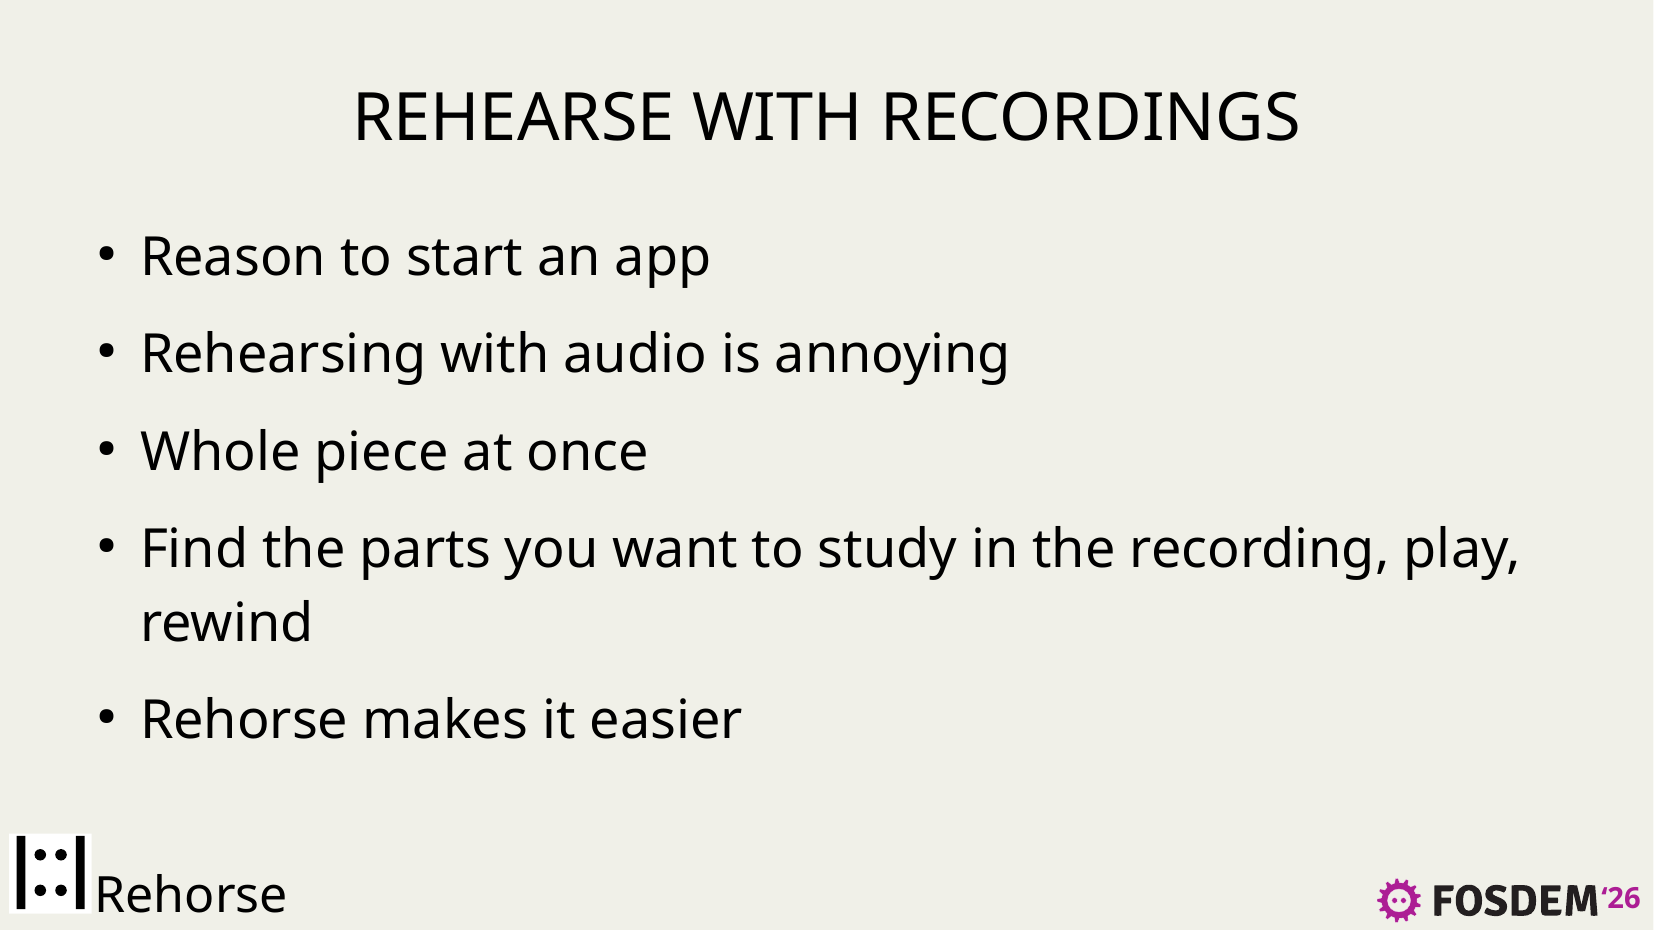

# Rehearse with recordings
Reason to start an app
Rehearsing with audio is annoying
Whole piece at once
Find the parts you want to study in the recording, play, rewind
Rehorse makes it easier